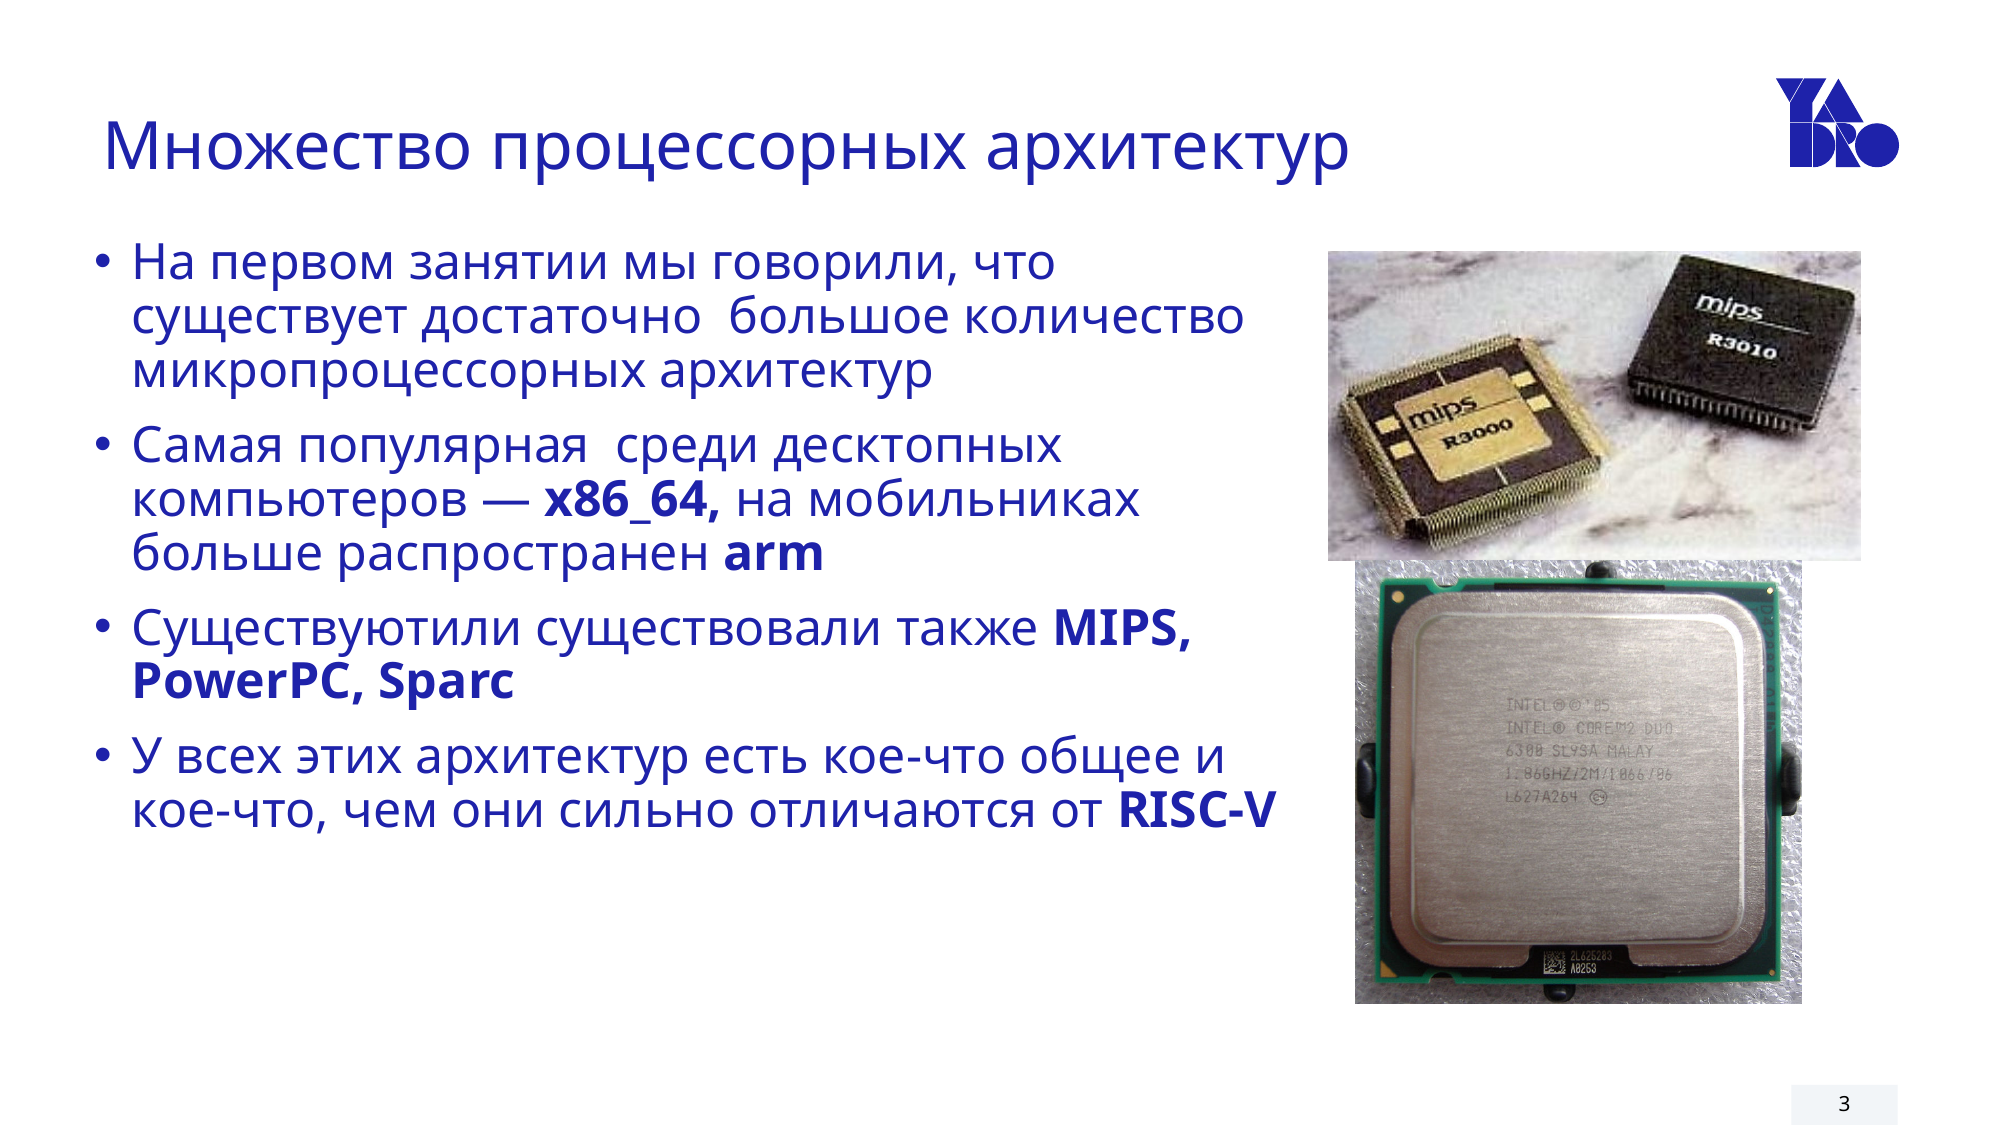

# Множество процессорных архитектур
На первом занятии мы говорили, что существует достаточно большое количество микропроцессорных архитектур
Самая популярная среди десктопных компьютеров — x86_64, на мобильниках больше распространен arm
Существуютили существовали также MIPS, PowerPC, Sparc
У всех этих архитектур есть кое-что общее и кое-что, чем они сильно отличаются от RISC-V